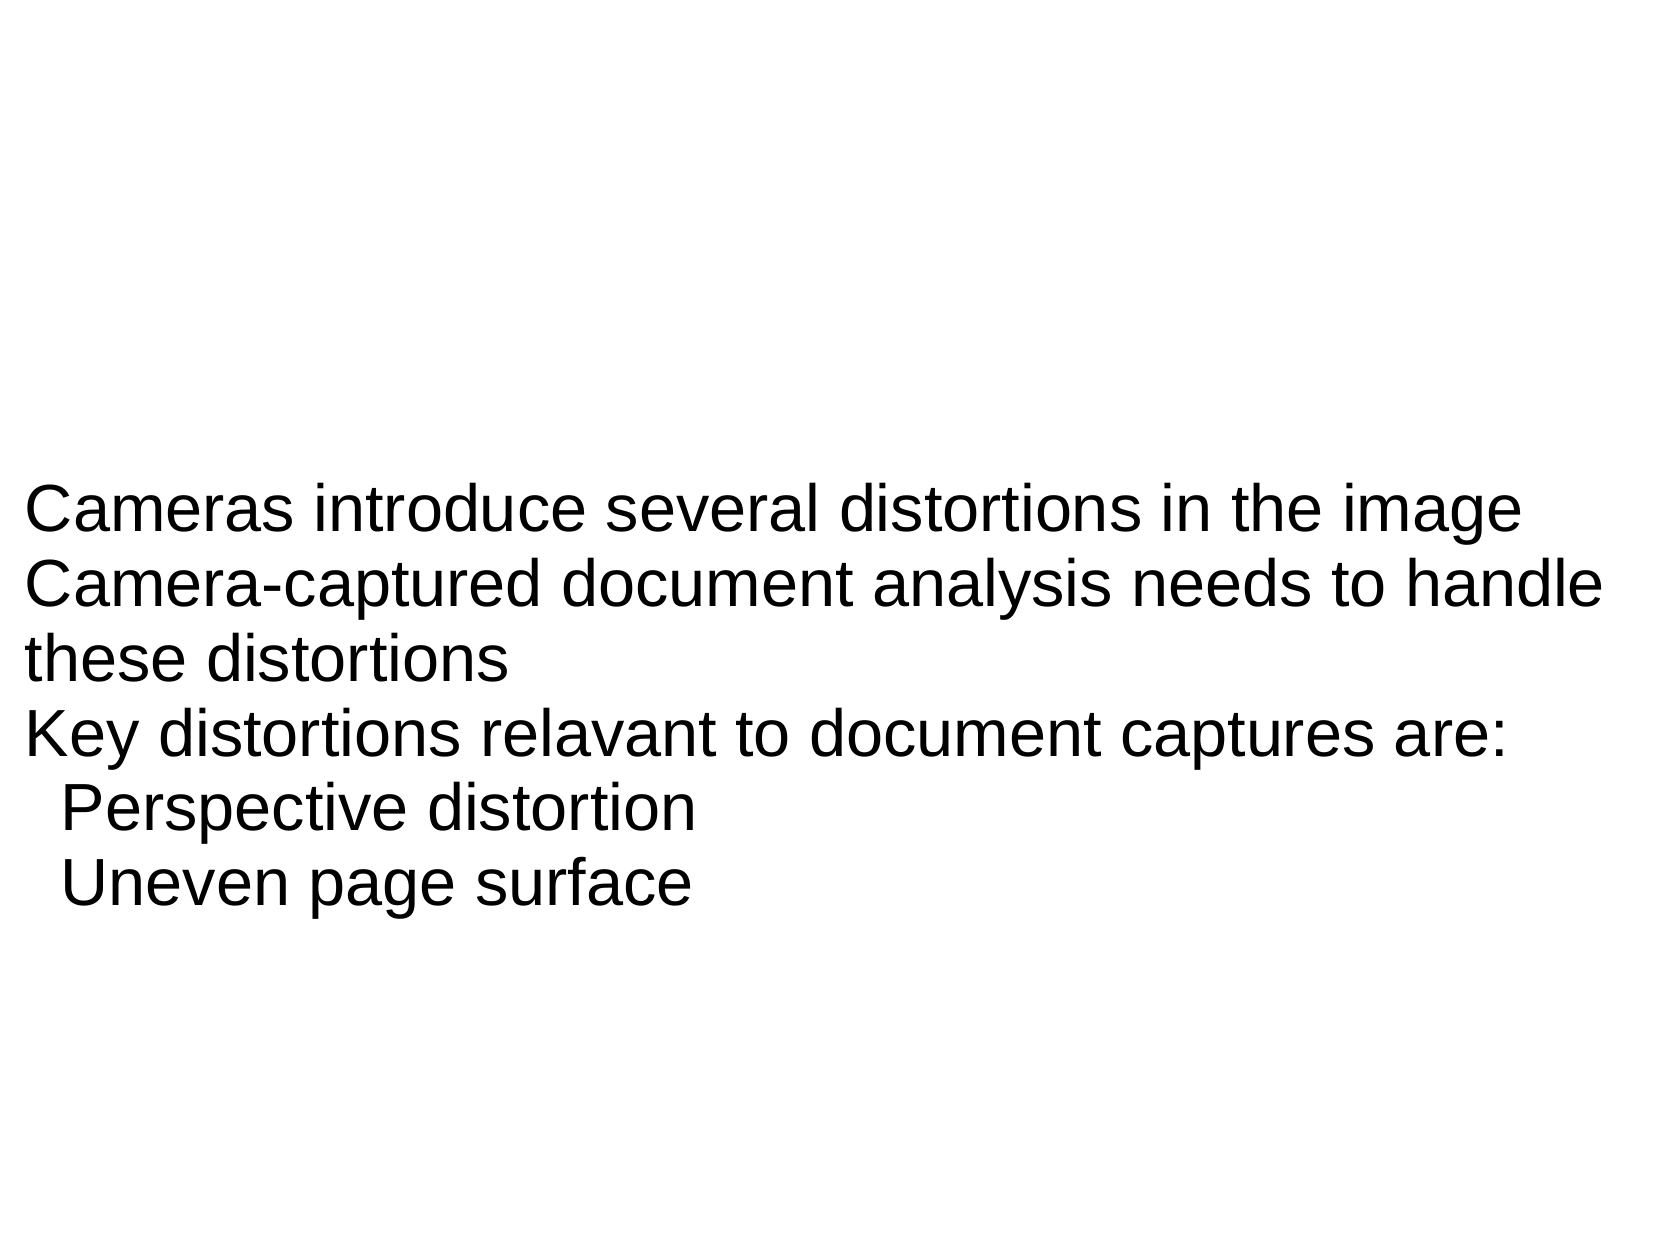

#
Cameras introduce several distortions in the image
Camera-captured document analysis needs to handle these distortions
Key distortions relavant to document captures are:
Perspective distortion
Uneven page surface